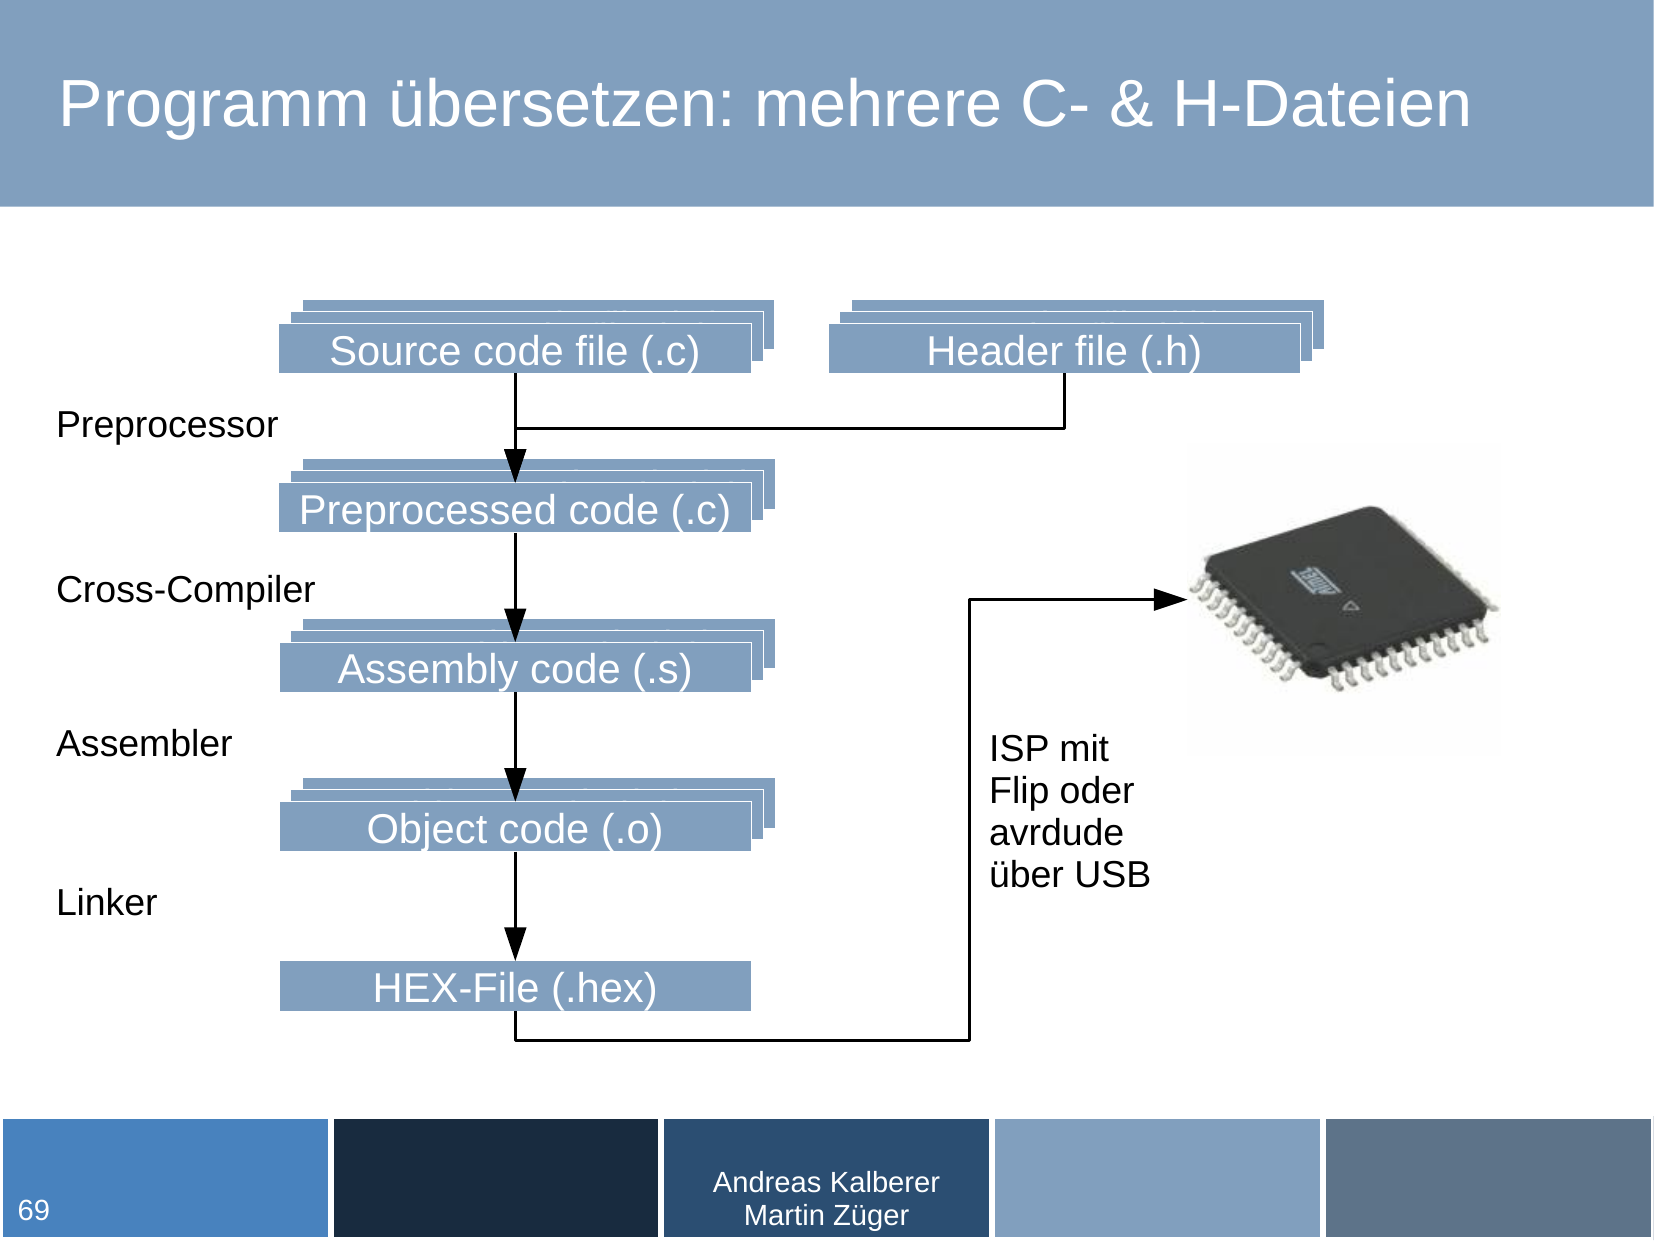

# Programm übersetzen: mehrere C- & H-Dateien
Source code file (.c)
Header file (.h)
Source code file (.c)
Header file (.h)
Source code file (.c)
Header file (.h)
Preprocessor
Preprocessed code (.c)
Preprocessed code (.c)
Preprocessed code (.c)
Cross-Compiler
Assembly code (.s)
Assembly code (.s)
Assembly code (.s)
Assembler
ISP mit
Flip oder
avrdude
über USB
Object code (.o)
Object code (.o)
Object code (.o)
Linker
HEX-File (.hex)
LibreOffice Productivity Suite
69